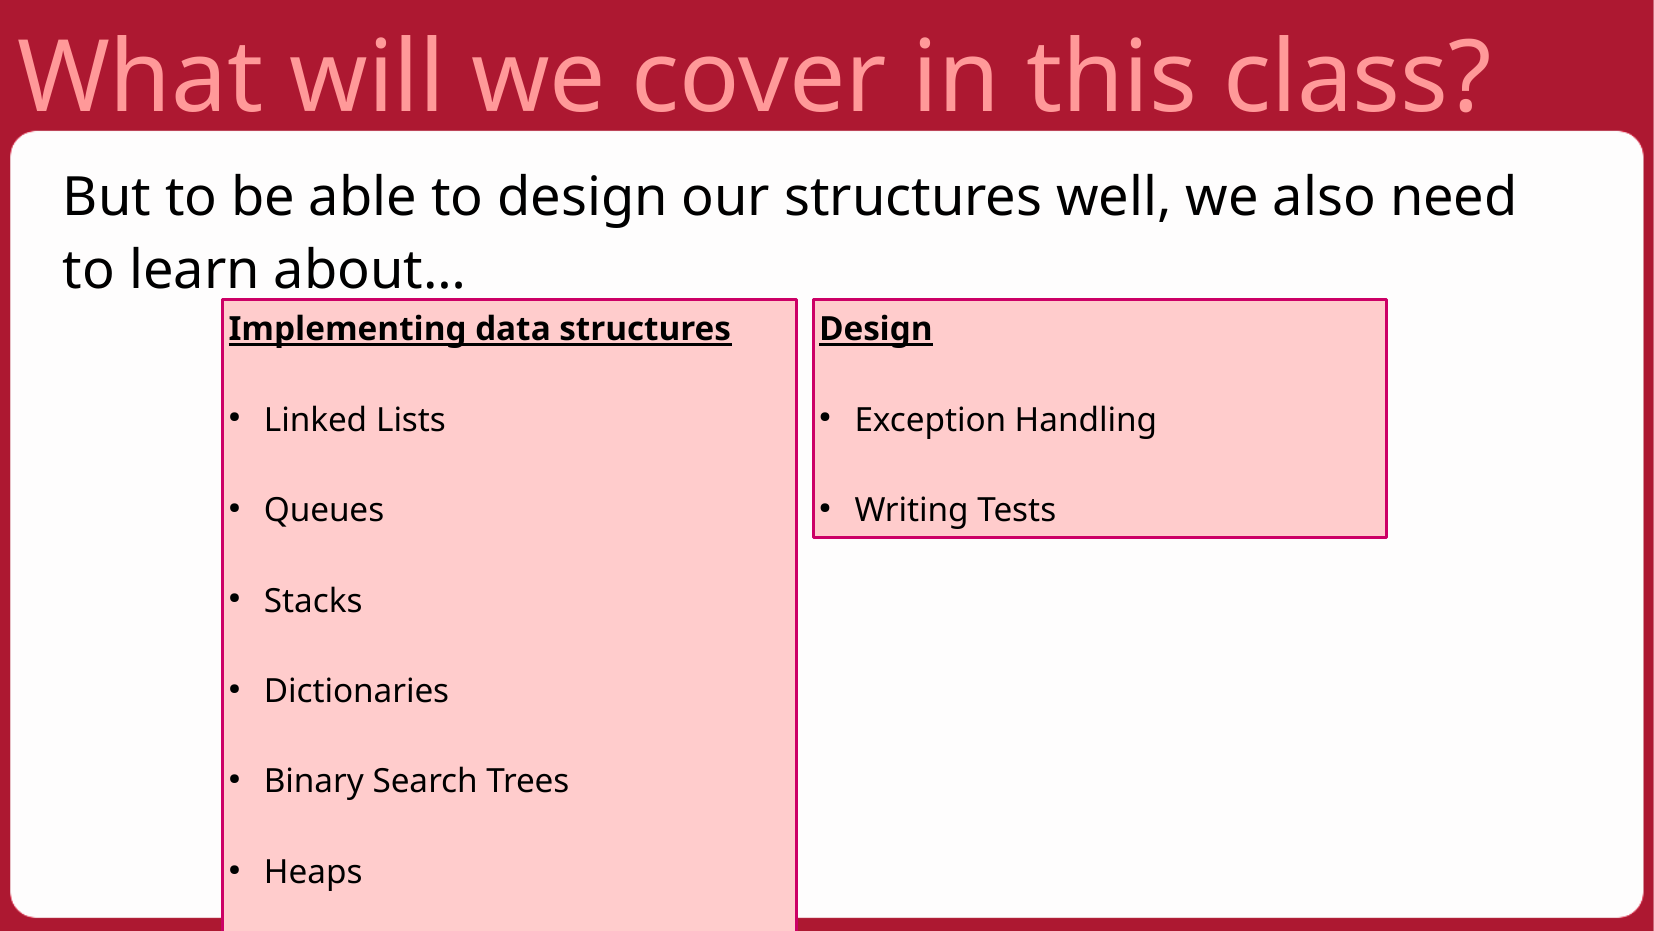

# What will we cover in this class?
But to be able to design our structures well, we also need to learn about…
Implementing data structures
Linked Lists
Queues
Stacks
Dictionaries
Binary Search Trees
Heaps
Balanced Search Trees
Design
Exception Handling
Writing Tests